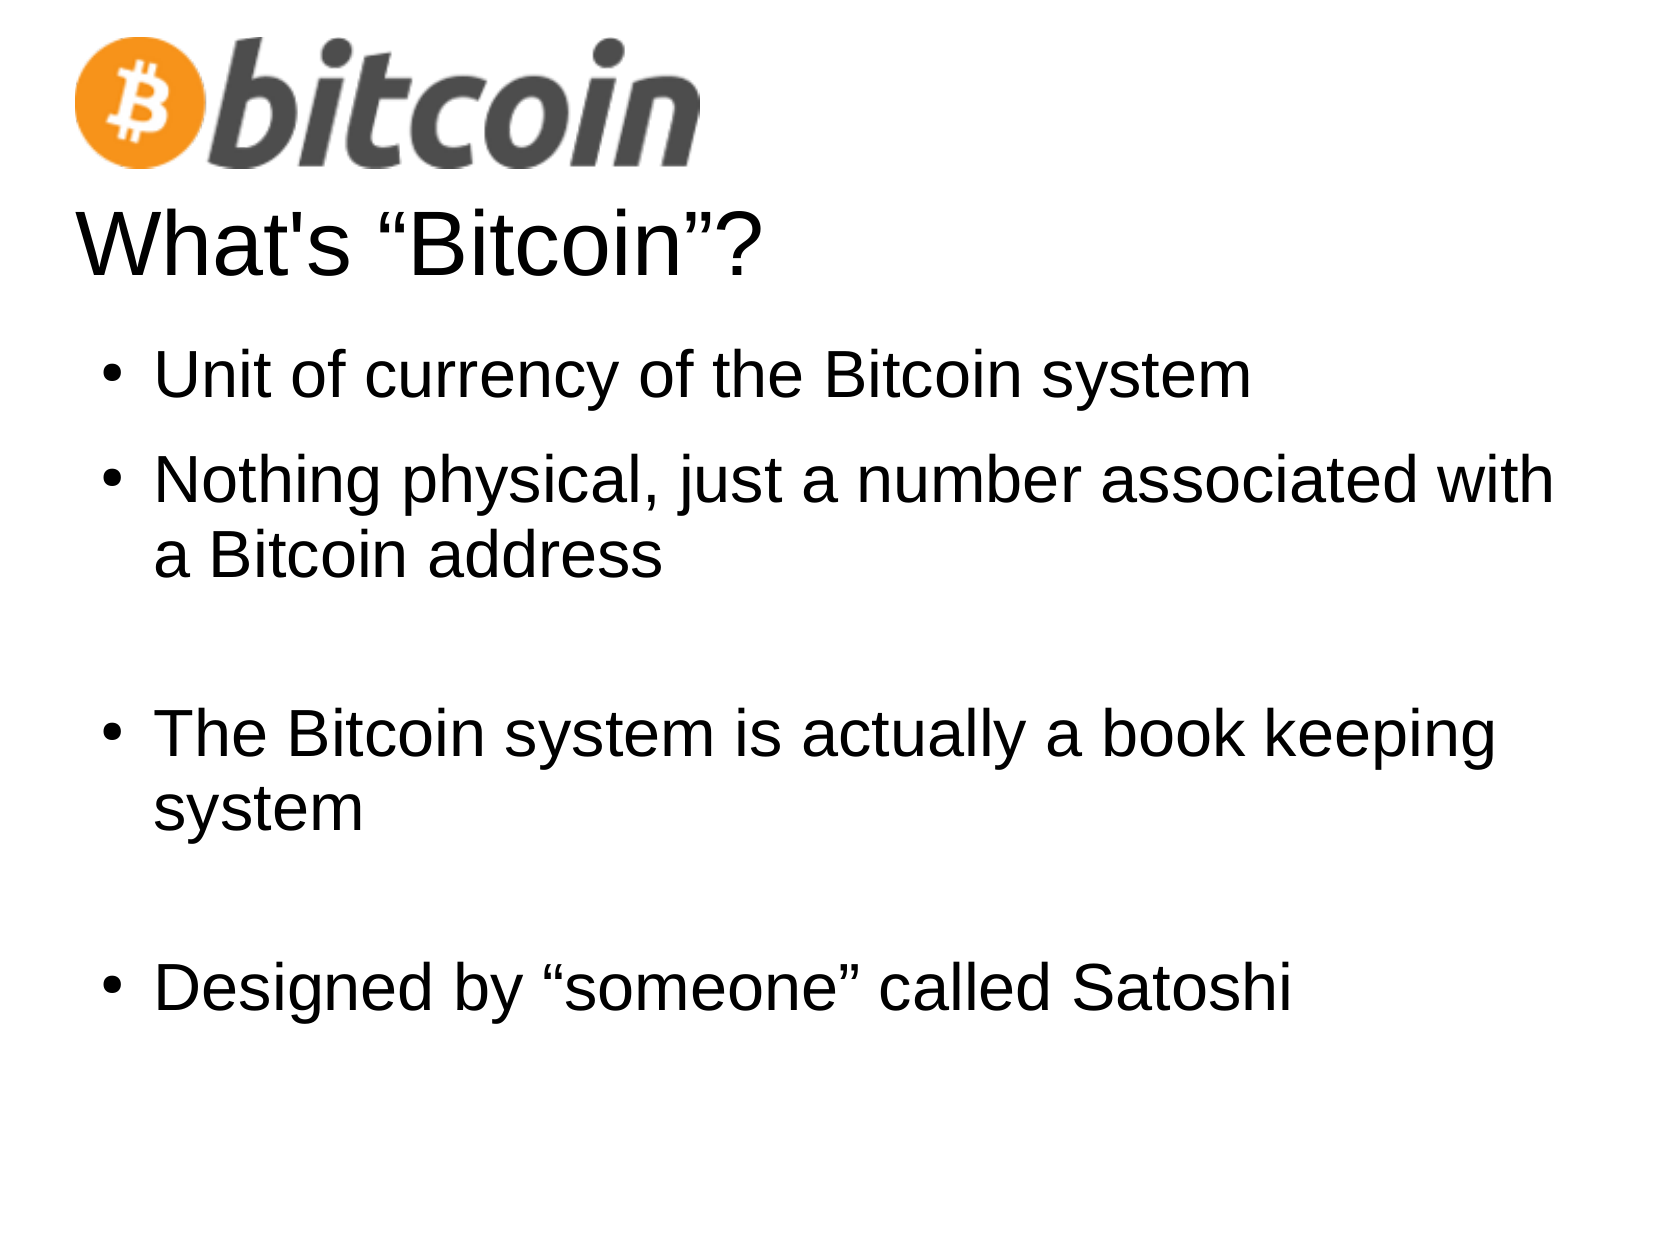

# What's “Bitcoin”?
Unit of currency of the Bitcoin system
Nothing physical, just a number associated with a Bitcoin address
The Bitcoin system is actually a book keeping system
Designed by “someone” called Satoshi